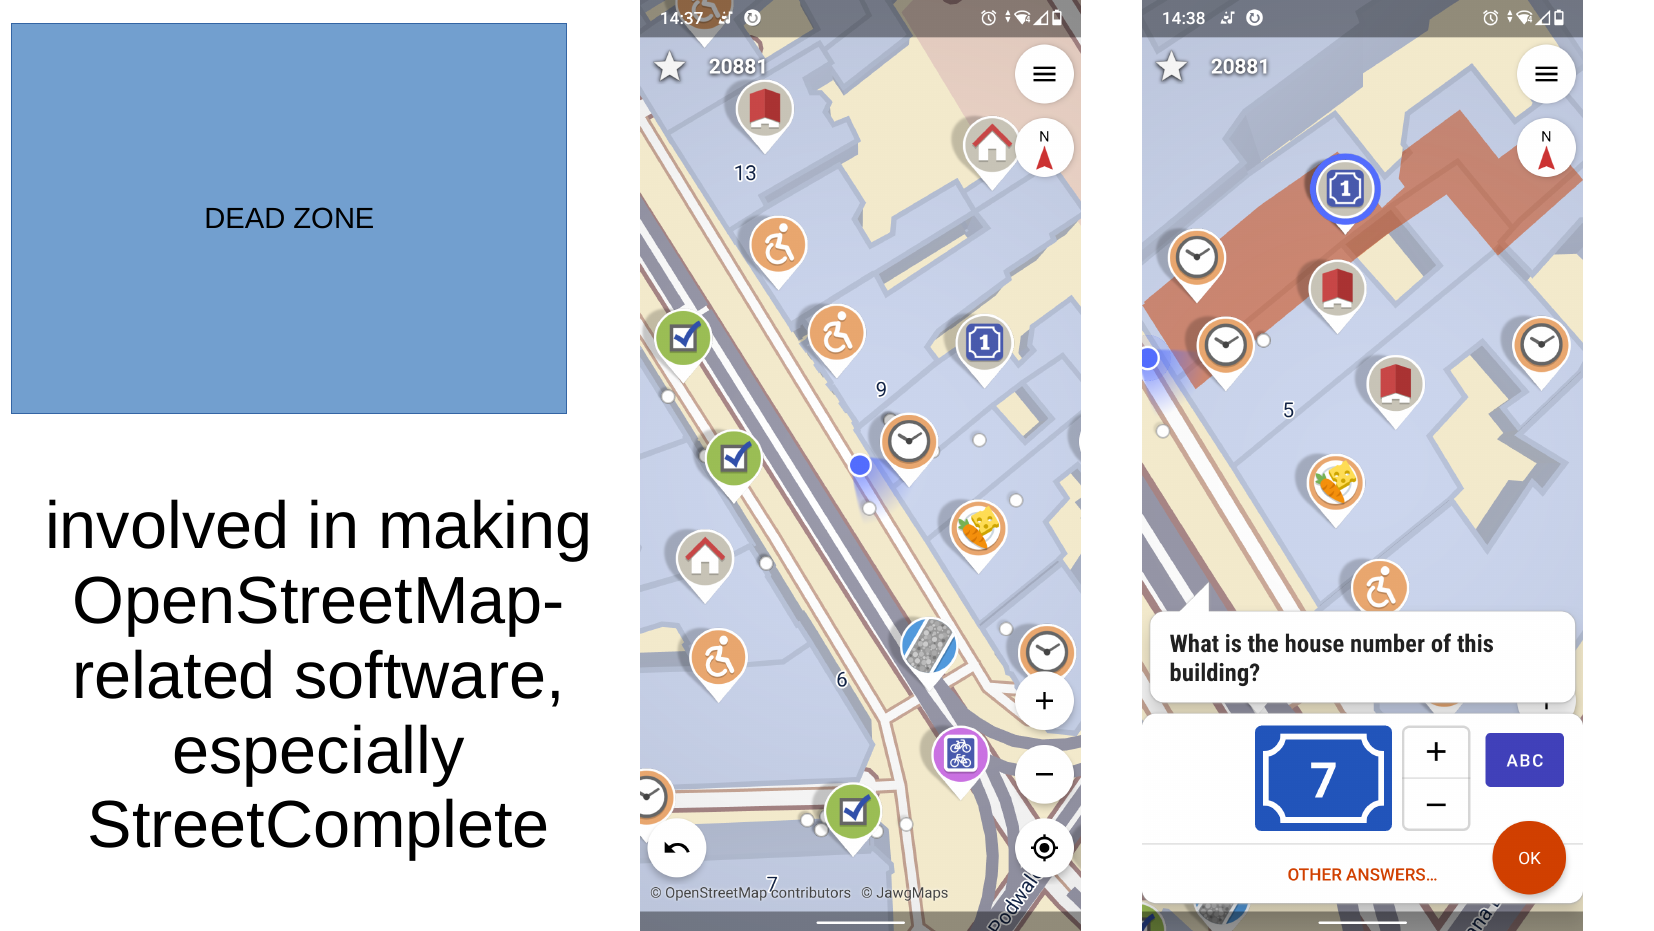

# involved in making OpenStreetMap-related software, especially StreetComplete